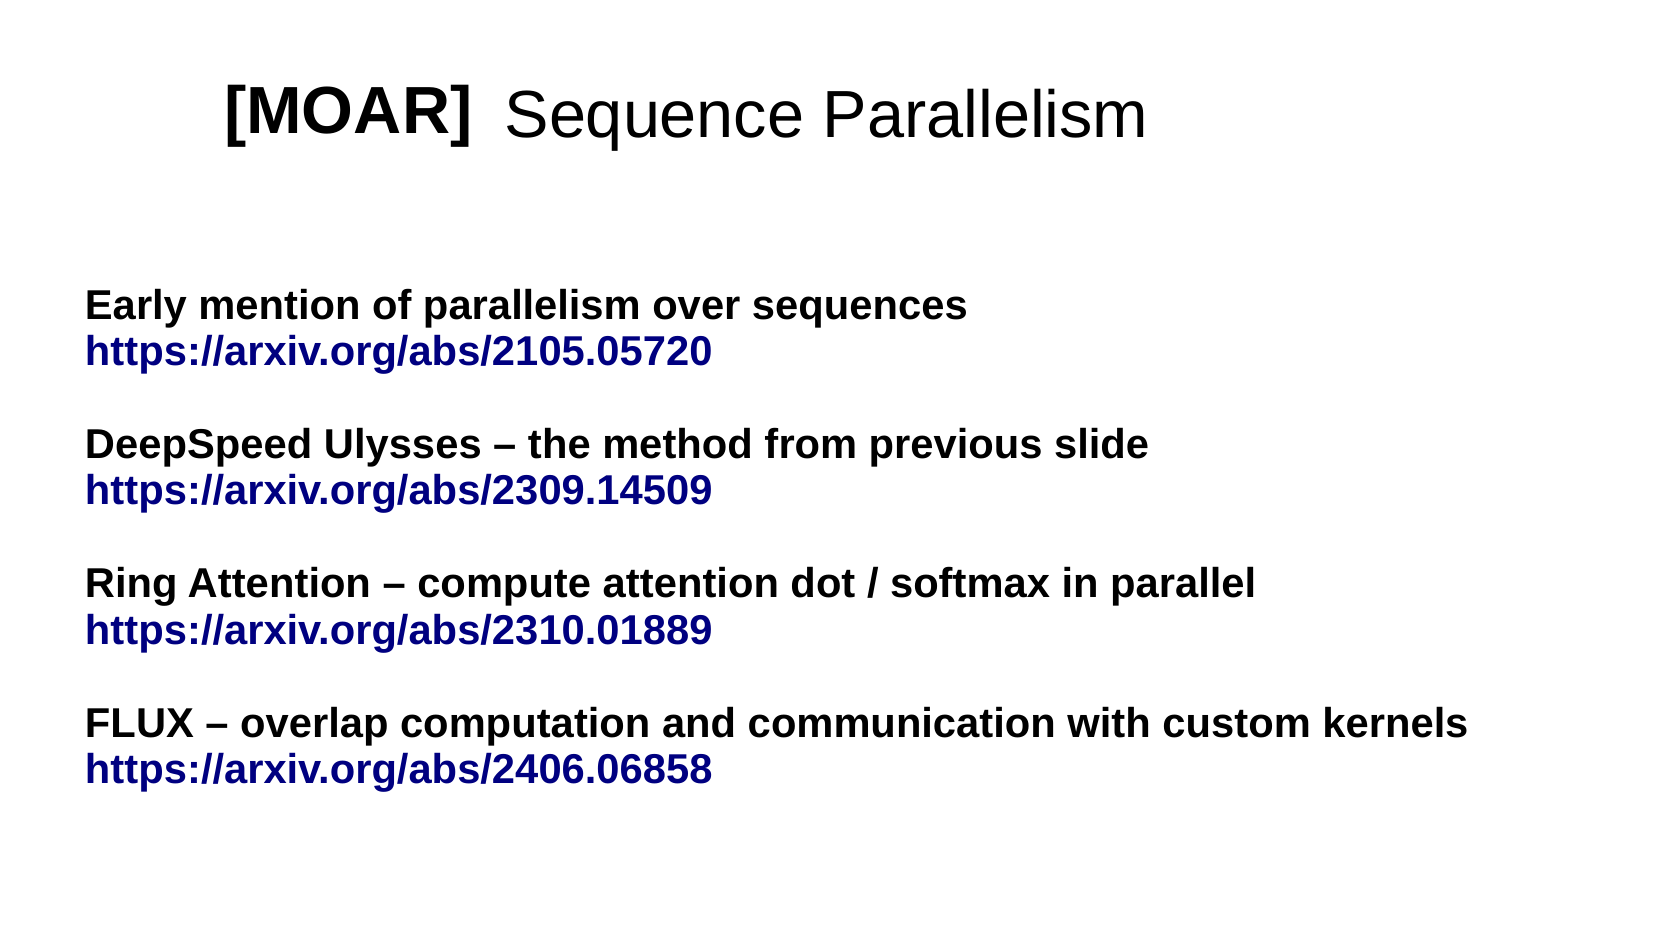

# Sequence Parallelism
[MOAR]
Early mention of parallelism over sequences
https://arxiv.org/abs/2105.05720
DeepSpeed Ulysses – the method from previous slide
https://arxiv.org/abs/2309.14509
Ring Attention – compute attention dot / softmax in parallel
https://arxiv.org/abs/2310.01889
FLUX – overlap computation and communication with custom kernelshttps://arxiv.org/abs/2406.06858